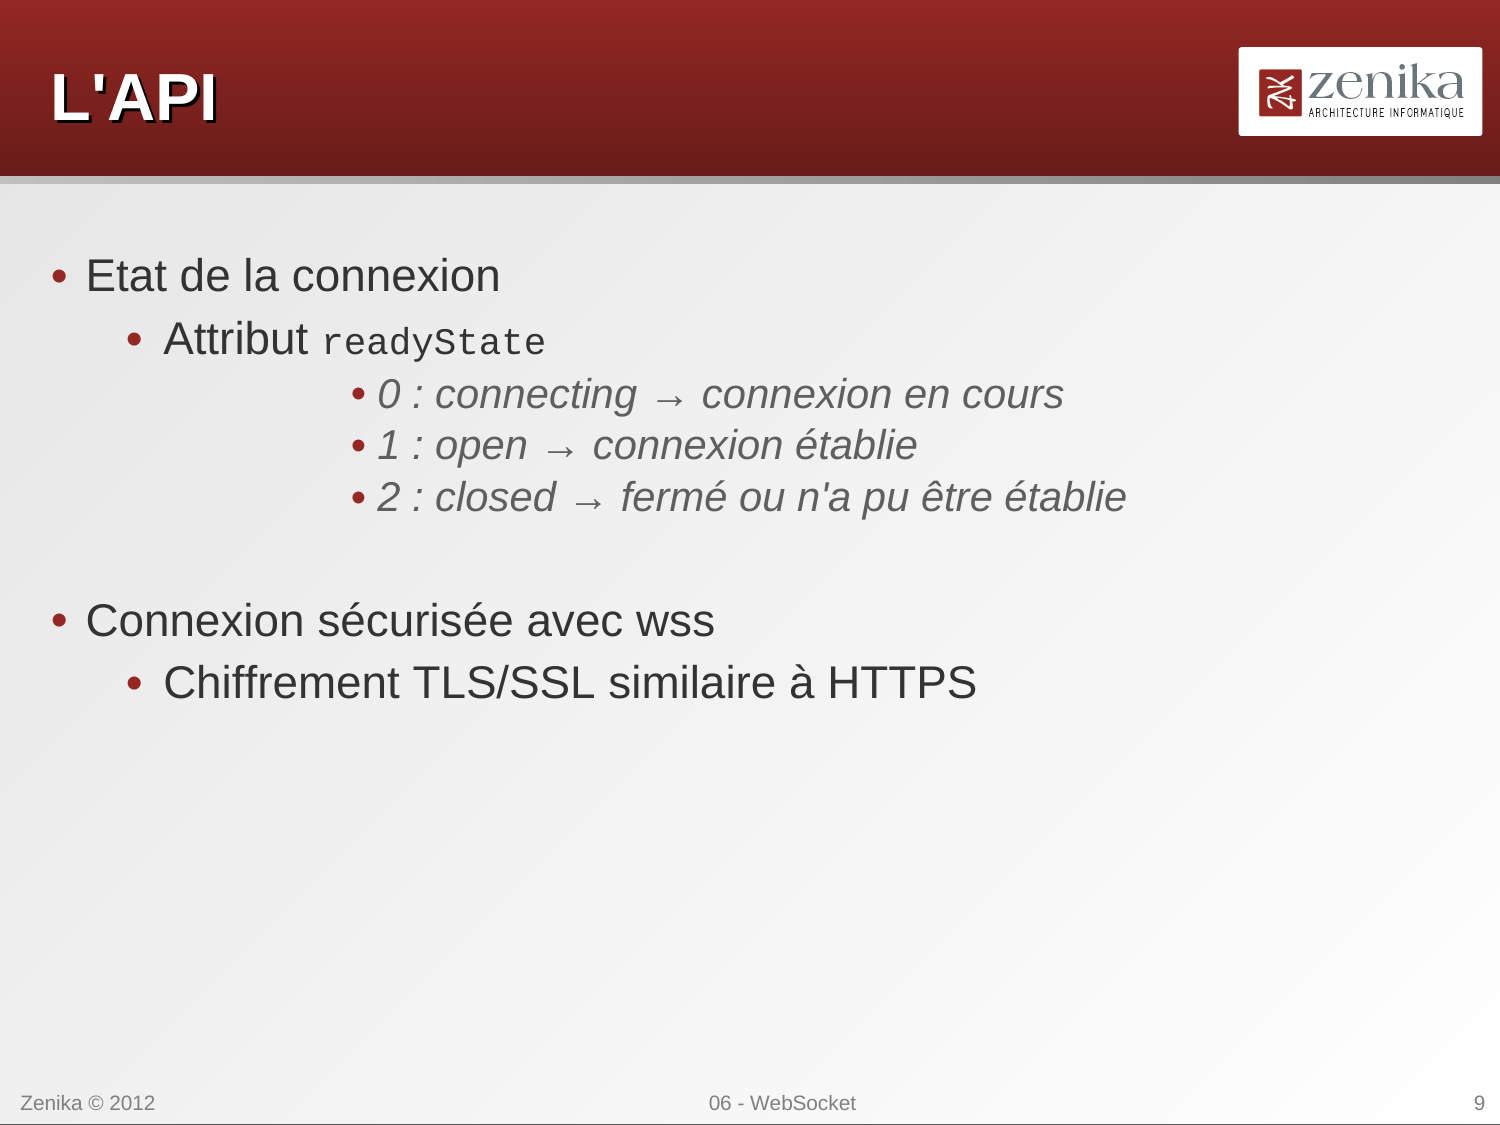

# L'API
Etat de la connexion
Attribut readyState
 0 : connecting → connexion en cours
 1 : open → connexion établie
 2 : closed → fermé ou n'a pu être établie
Connexion sécurisée avec wss
Chiffrement TLS/SSL similaire à HTTPS